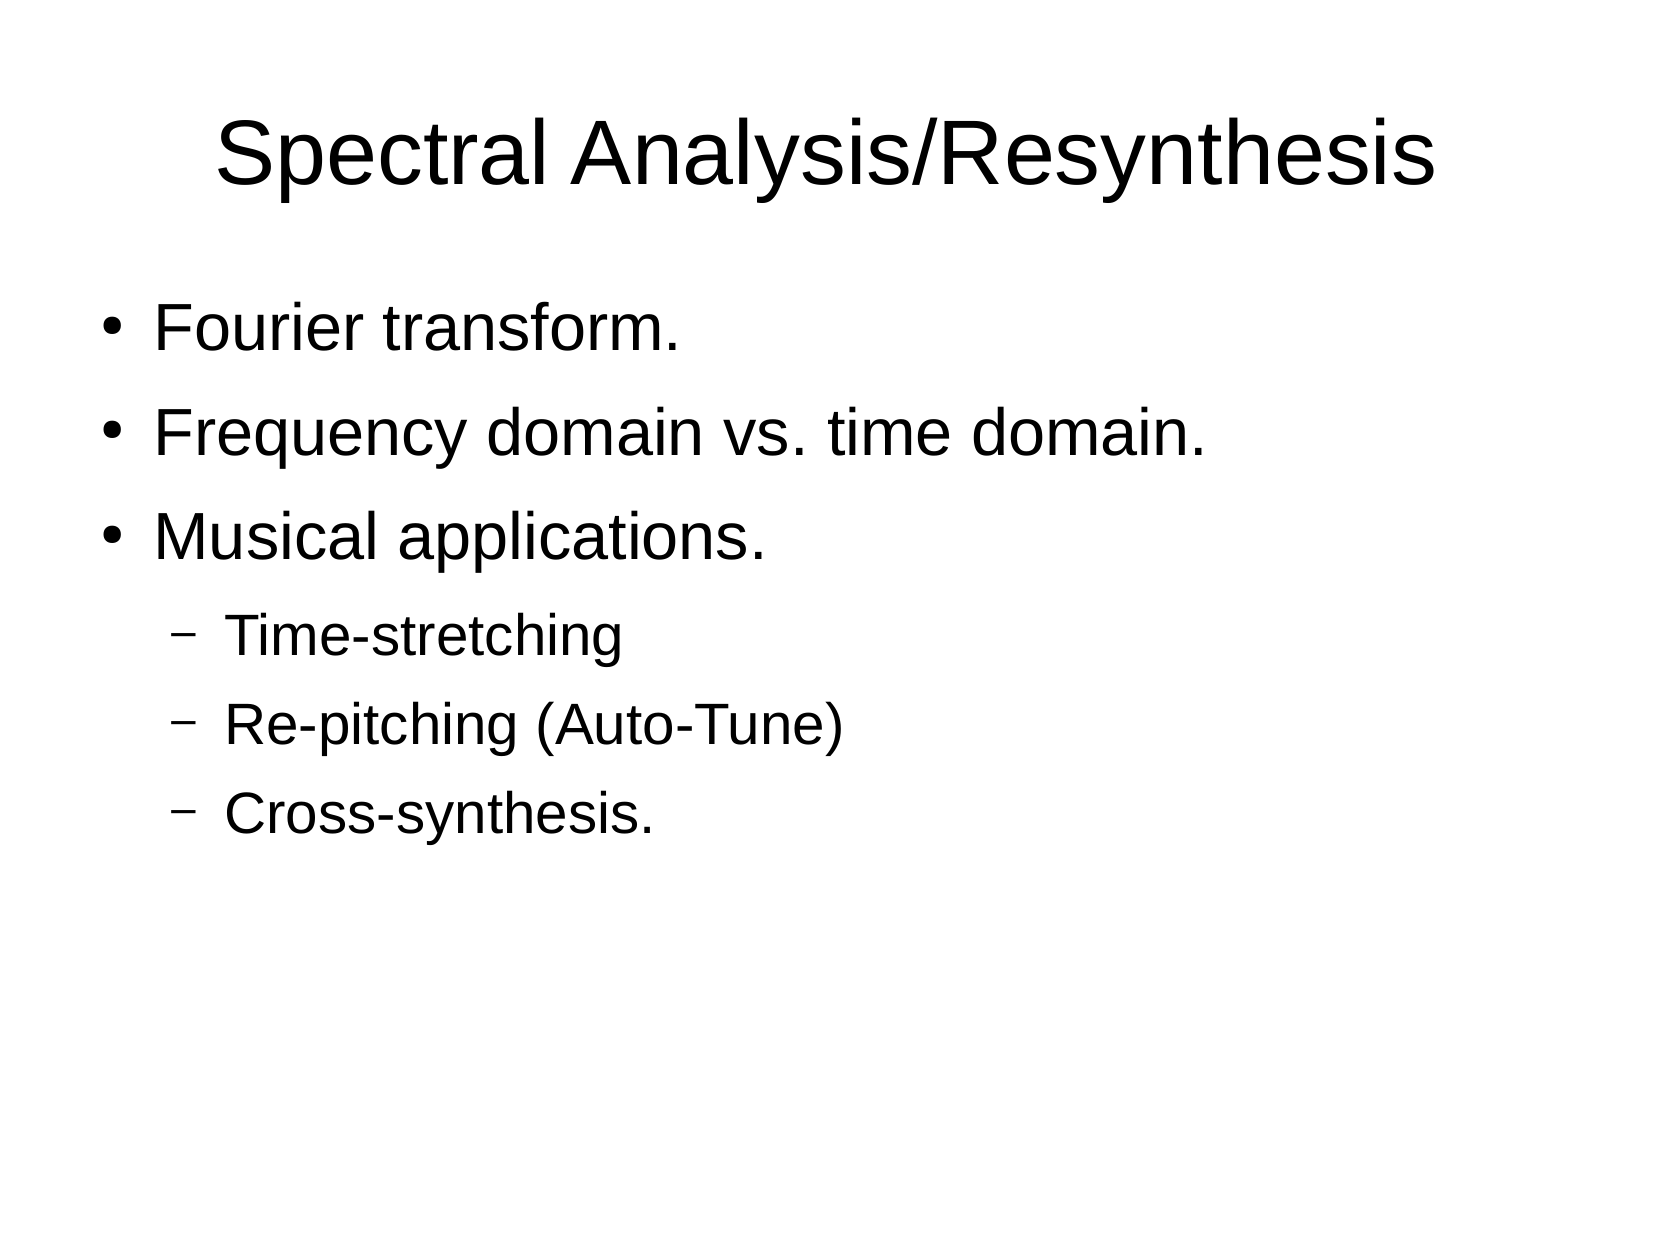

# Spectral Analysis/Resynthesis
Fourier transform.
Frequency domain vs. time domain.
Musical applications.
Time-stretching
Re-pitching (Auto-Tune)
Cross-synthesis.